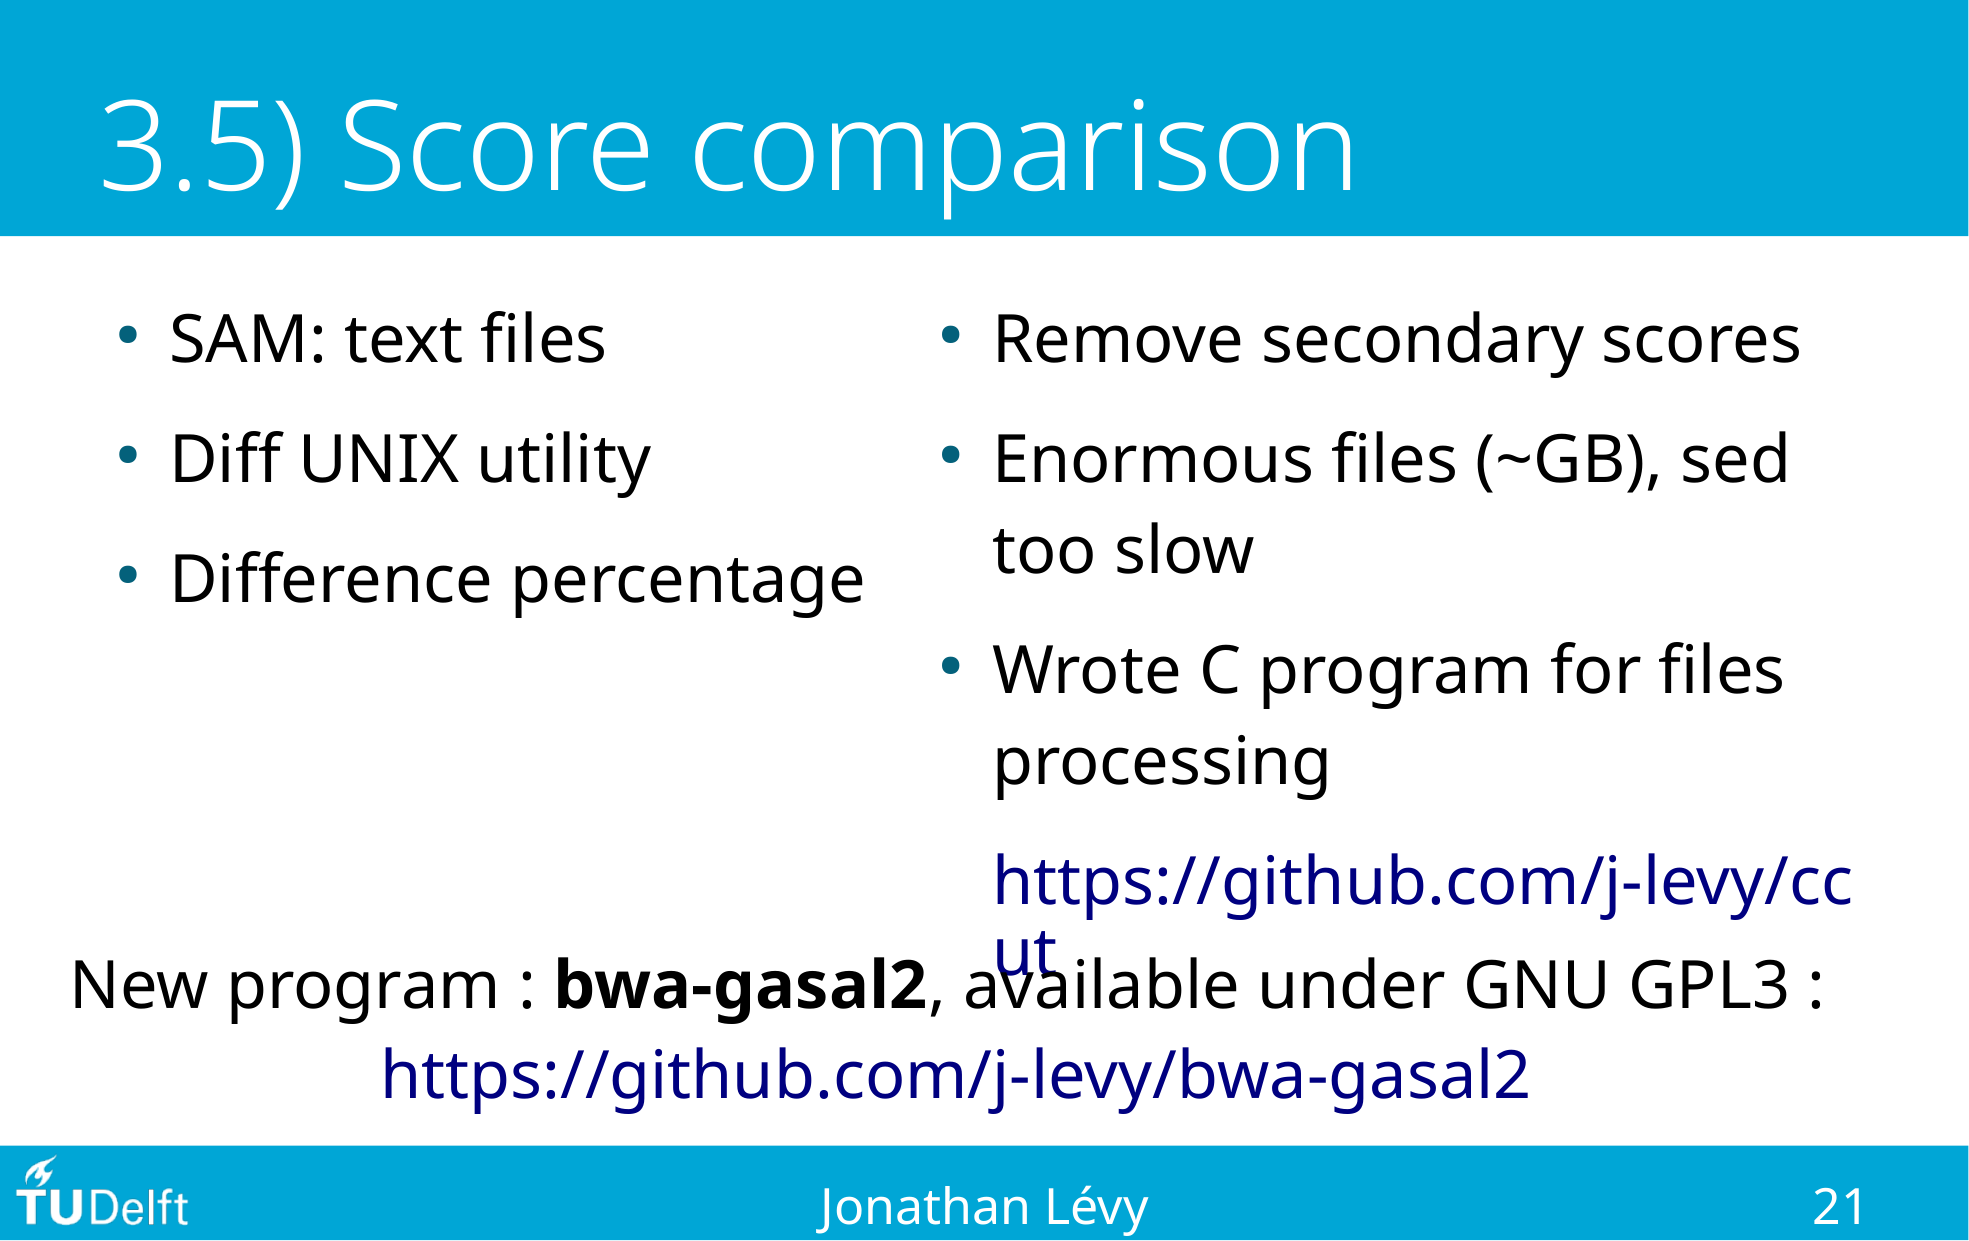

# 3.5) Score comparison
SAM: text files
Diff UNIX utility
Difference percentage
Remove secondary scores
Enormous files (~GB), sed too slow
Wrote C program for files processing
https://github.com/j-levy/ccut
New program : bwa-gasal2, available under GNU GPL3 : https://github.com/j-levy/bwa-gasal2
Jonathan Lévy
21